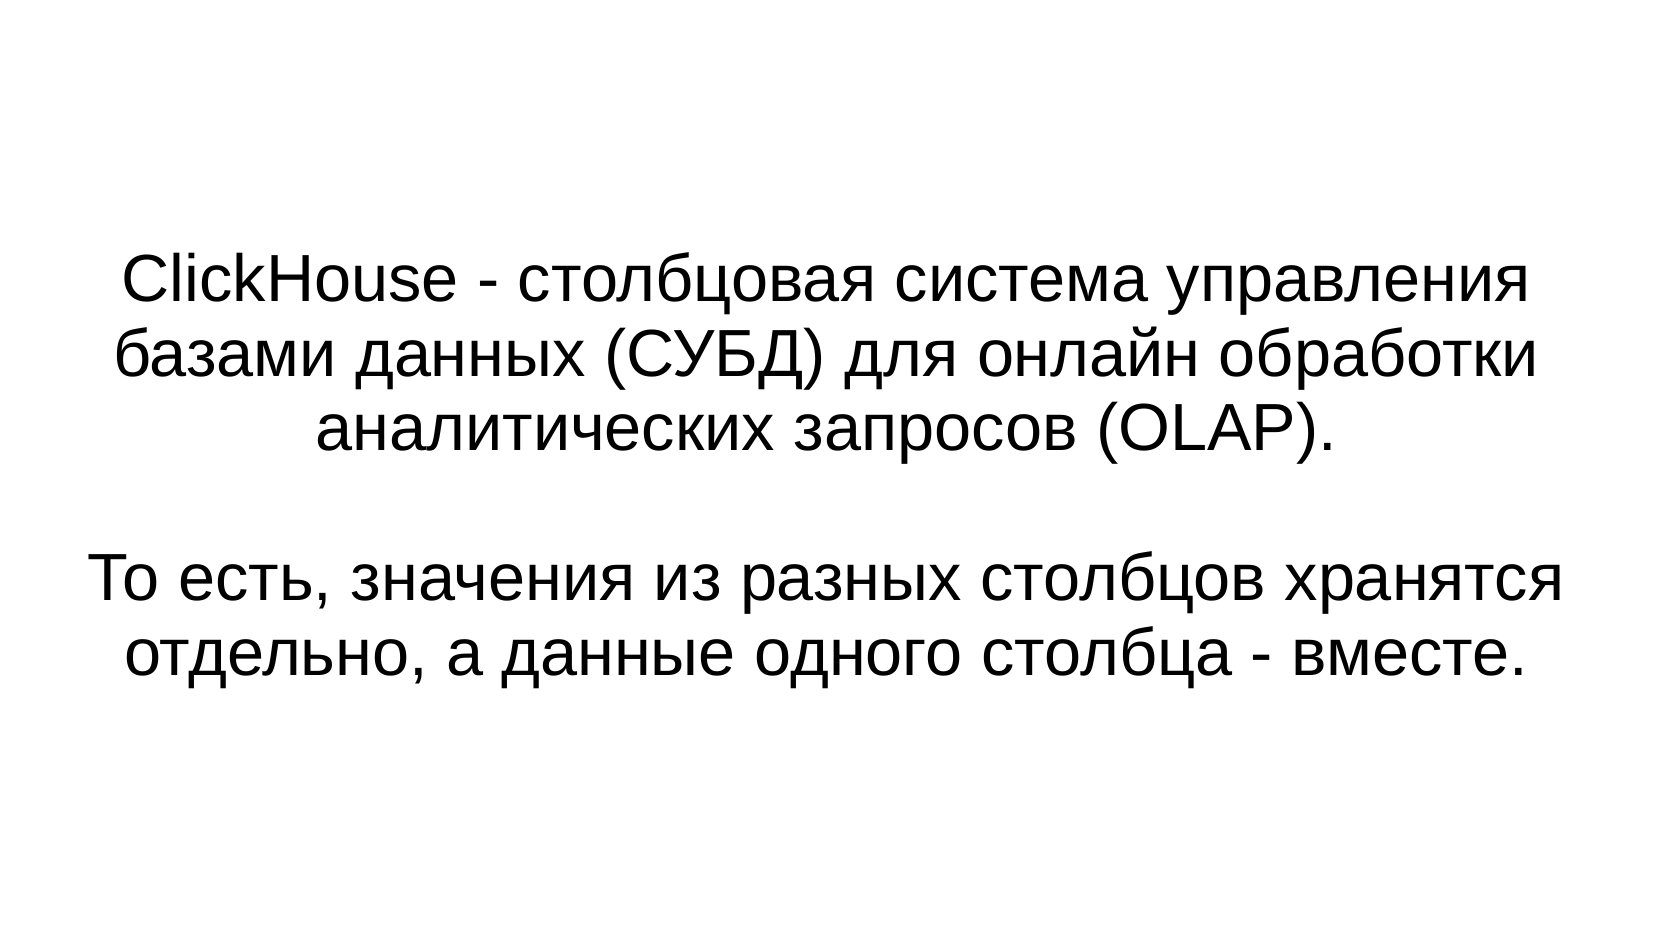

# ClickHouse - столбцовая система управления базами данных (СУБД) для онлайн обработки аналитических запросов (OLAP).
То есть, значения из разных столбцов хранятся отдельно, а данные одного столбца - вместе.